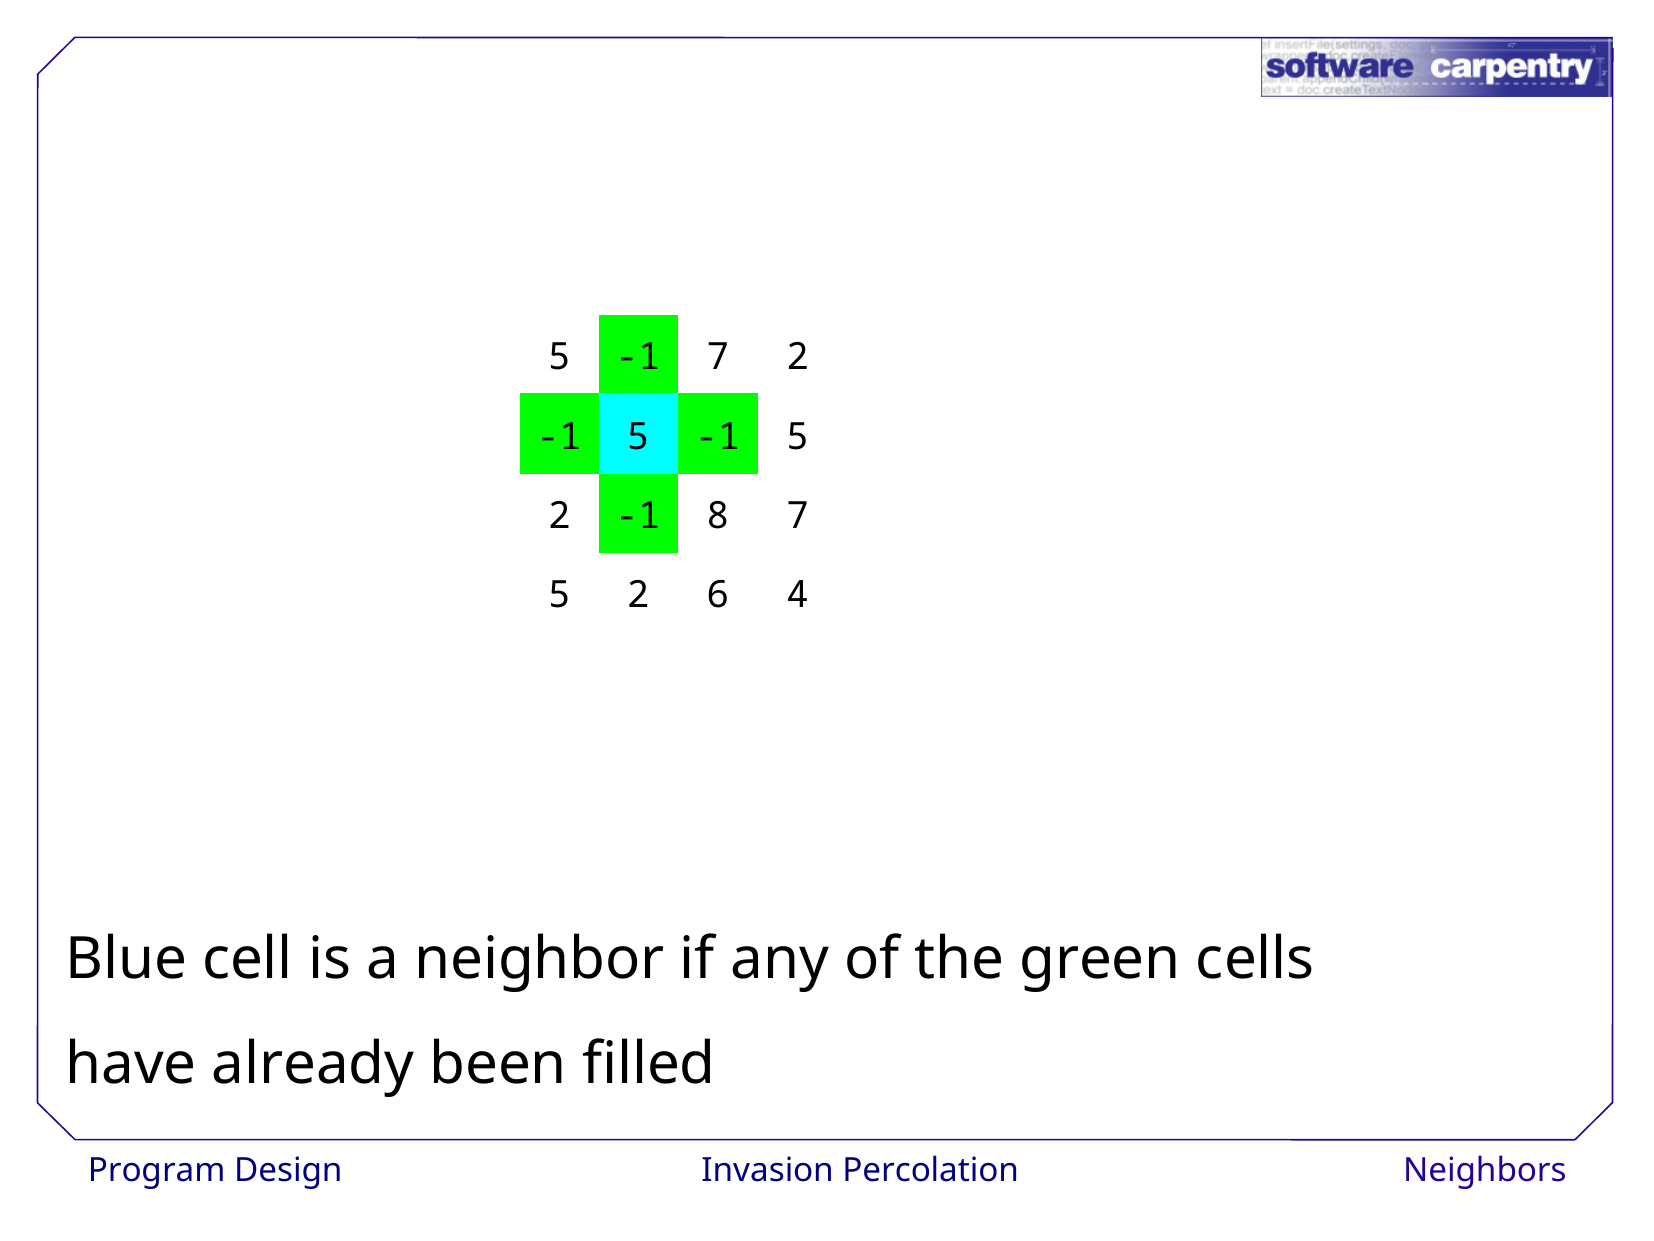

| 5 | -1 | 7 | 2 |
| --- | --- | --- | --- |
| -1 | 5 | -1 | 5 |
| 2 | -1 | 8 | 7 |
| 5 | 2 | 6 | 4 |
Blue cell is a neighbor if any of the green cells
have already been filled